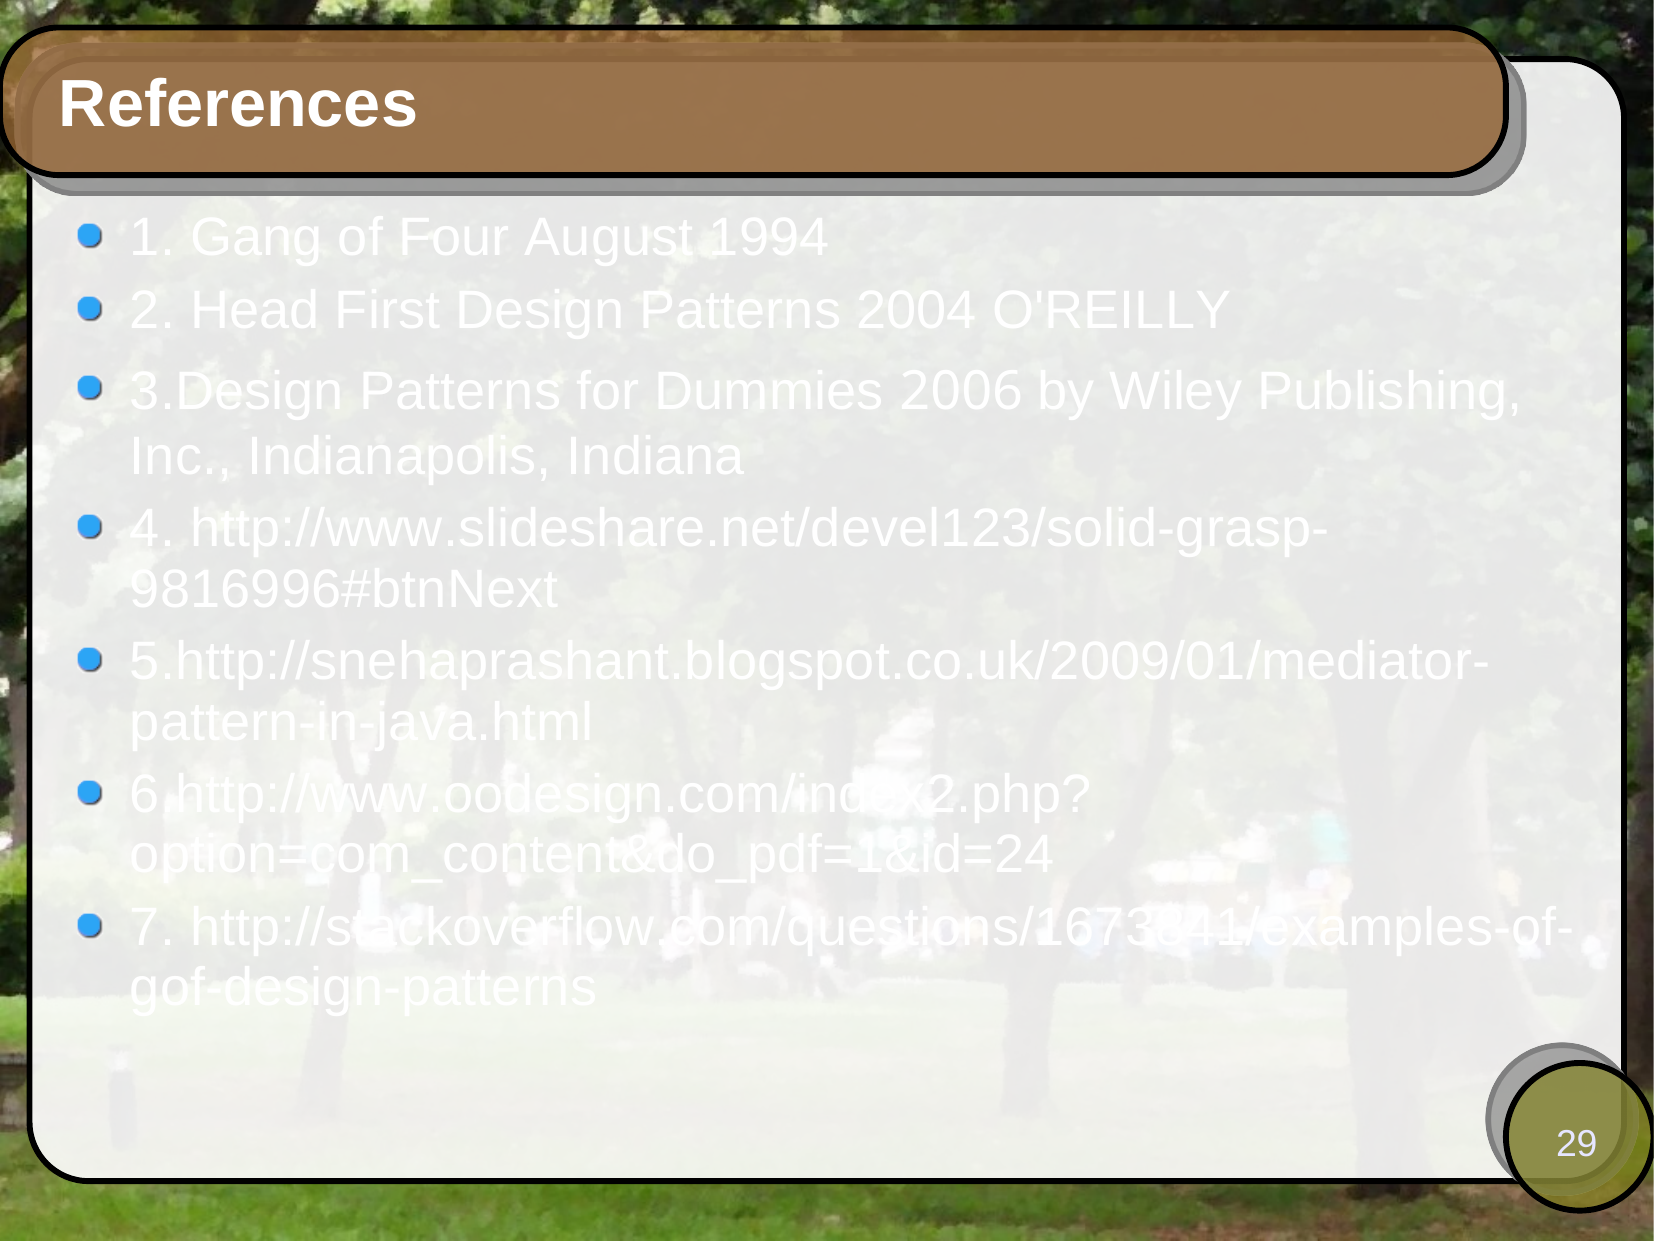

# References
1. Gang of Four August 1994
2. Head First Design Patterns 2004 O'REILLY
3.Design Patterns for Dummies 2006 by Wiley Publishing, Inc., Indianapolis, Indiana
4. http://www.slideshare.net/devel123/solid-grasp-9816996#btnNext
5.http://snehaprashant.blogspot.co.uk/2009/01/mediator-pattern-in-java.html
6.http://www.oodesign.com/index2.php?option=com_content&do_pdf=1&id=24
7. http://stackoverflow.com/questions/1673841/examples-of-gof-design-patterns
29